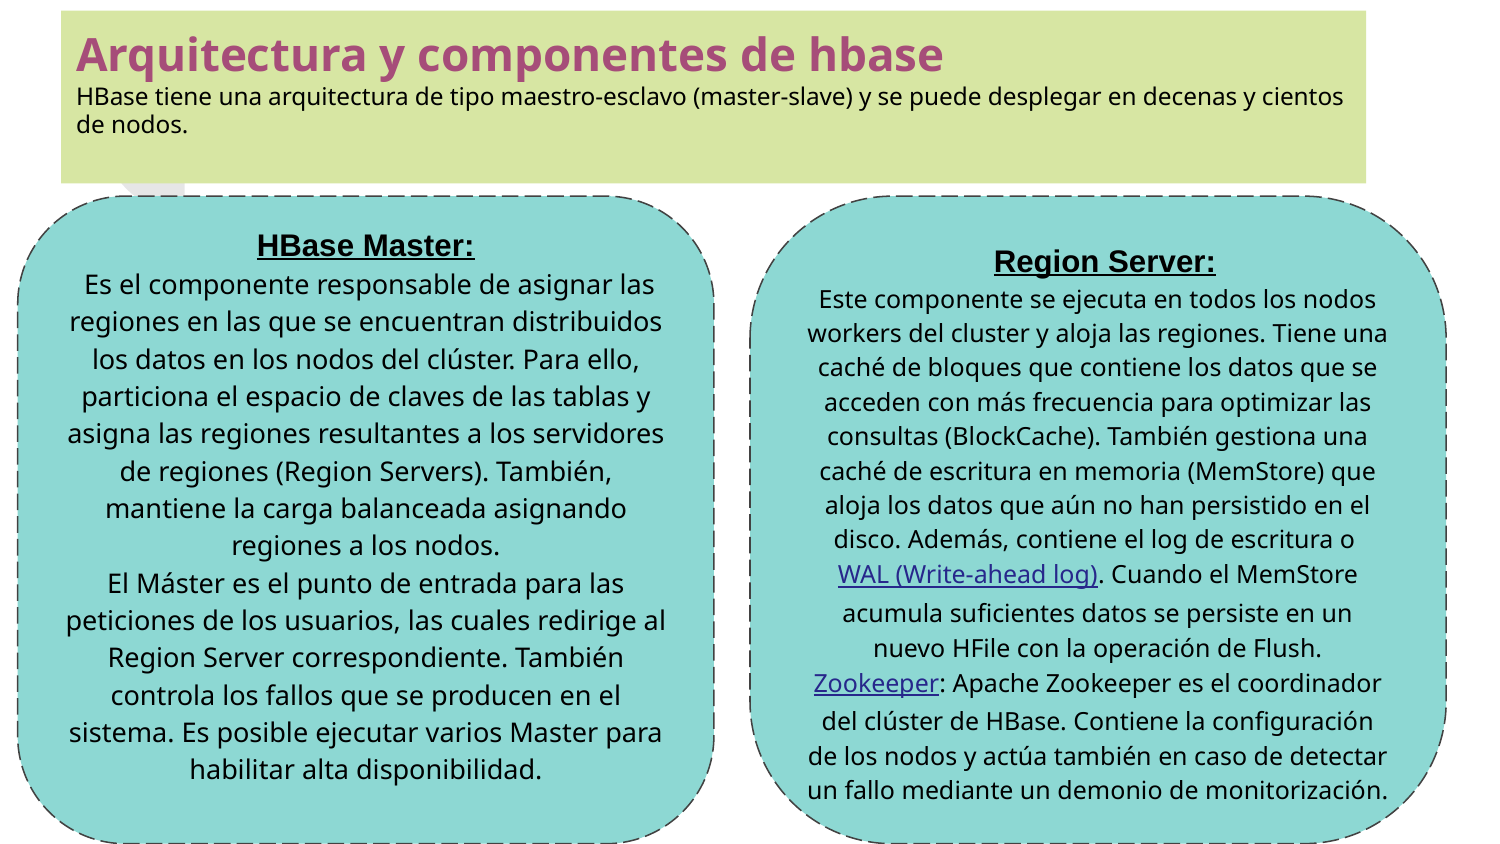

# Arquitectura y componentes de hbase HBase tiene una arquitectura de tipo maestro-esclavo (master-slave) y se puede desplegar en decenas y cientos de nodos.
HBase Master:
 Es el componente responsable de asignar las regiones en las que se encuentran distribuidos los datos en los nodos del clúster. Para ello, particiona el espacio de claves de las tablas y asigna las regiones resultantes a los servidores de regiones (Region Servers). También, mantiene la carga balanceada asignando regiones a los nodos.
El Máster es el punto de entrada para las peticiones de los usuarios, las cuales redirige al Region Server correspondiente. También controla los fallos que se producen en el sistema. Es posible ejecutar varios Master para habilitar alta disponibilidad.
 Region Server:
Este componente se ejecuta en todos los nodos workers del cluster y aloja las regiones. Tiene una caché de bloques que contiene los datos que se acceden con más frecuencia para optimizar las consultas (BlockCache). También gestiona una caché de escritura en memoria (MemStore) que aloja los datos que aún no han persistido en el disco. Además, contiene el log de escritura o WAL (Write-ahead log). Cuando el MemStore acumula suficientes datos se persiste en un nuevo HFile con la operación de Flush.
Zookeeper: Apache Zookeeper es el coordinador del clúster de HBase. Contiene la configuración de los nodos y actúa también en caso de detectar un fallo mediante un demonio de monitorización.